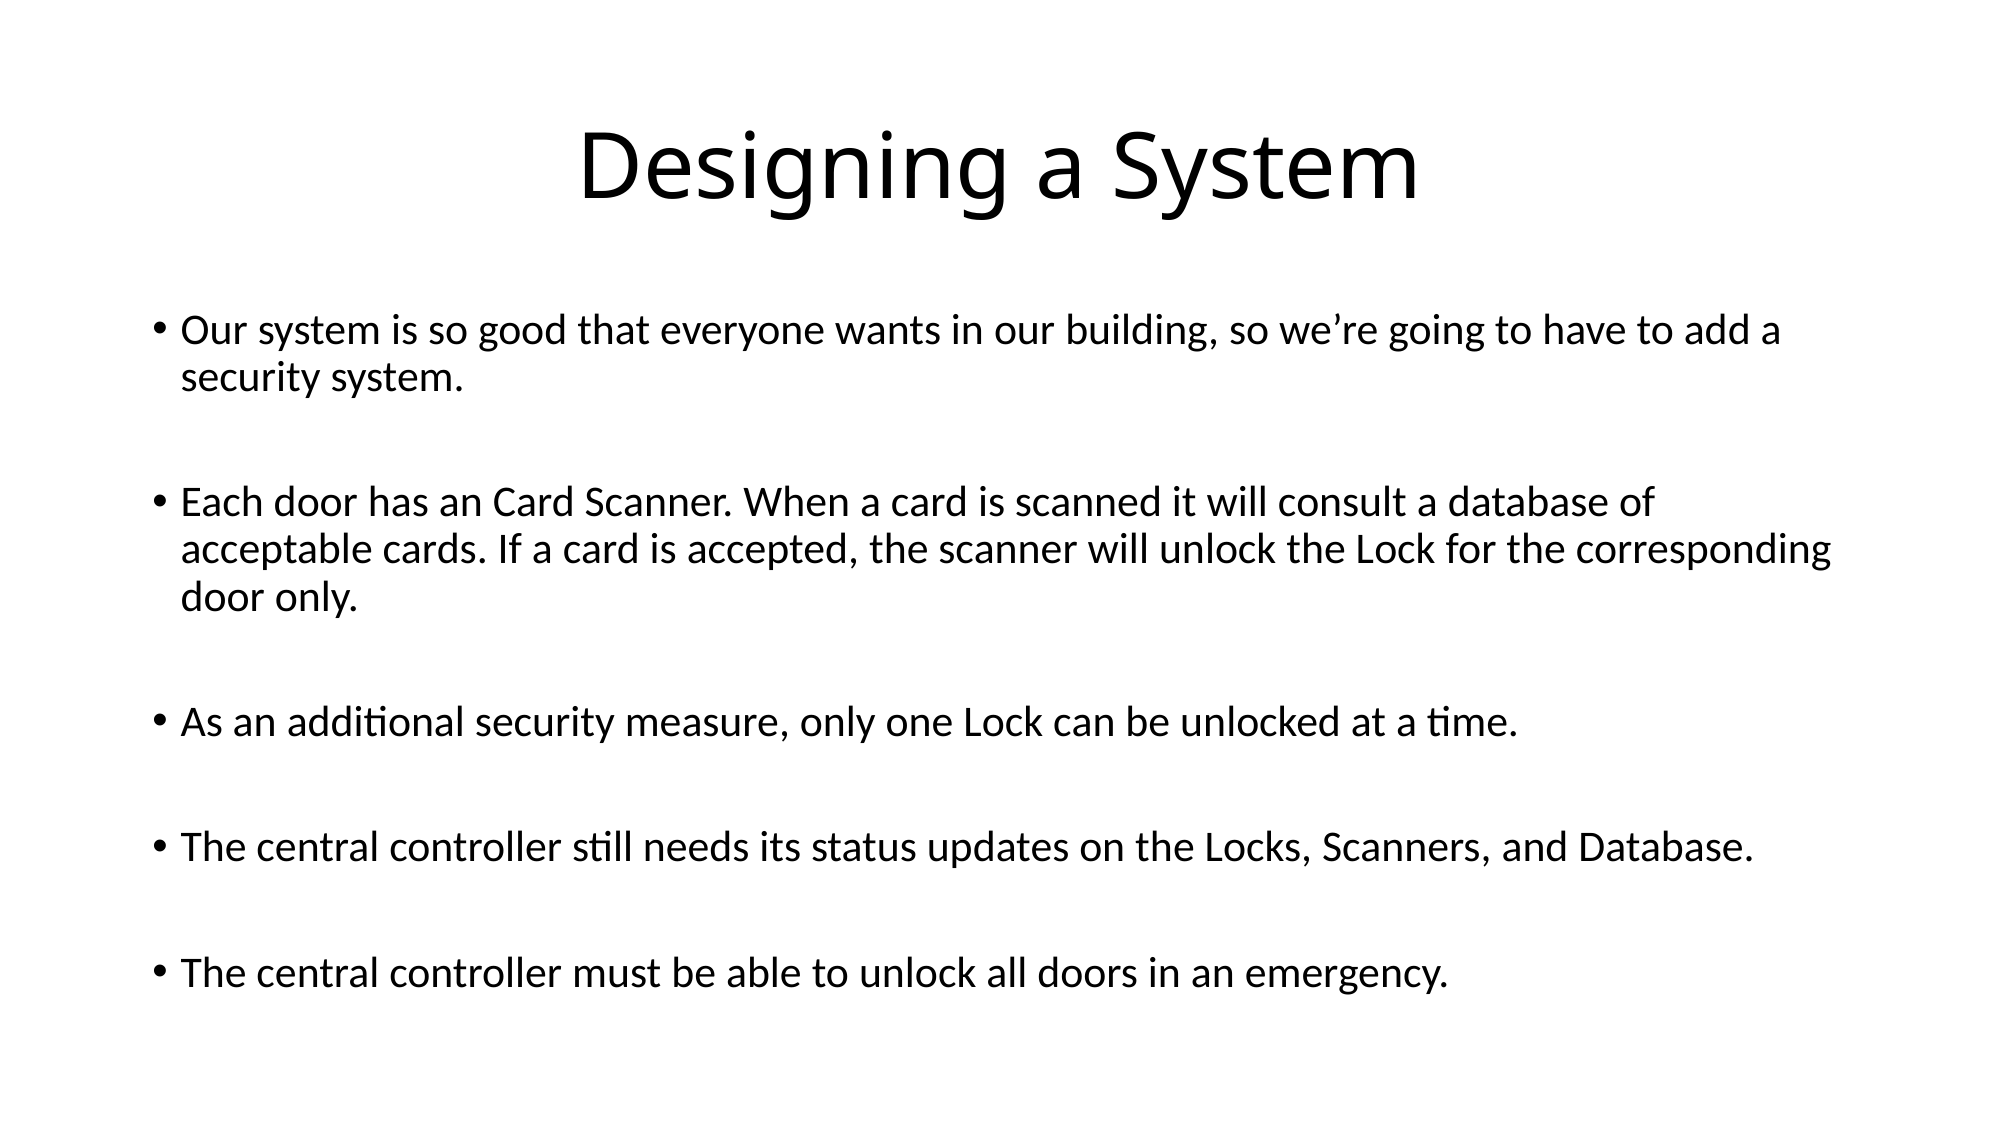

Designing a System
# Our system is so good that everyone wants in our building, so we’re going to have to add a security system.
Each door has an Card Scanner. When a card is scanned it will consult a database of acceptable cards. If a card is accepted, the scanner will unlock the Lock for the corresponding door only.
As an additional security measure, only one Lock can be unlocked at a time.
The central controller still needs its status updates on the Locks, Scanners, and Database.
The central controller must be able to unlock all doors in an emergency.